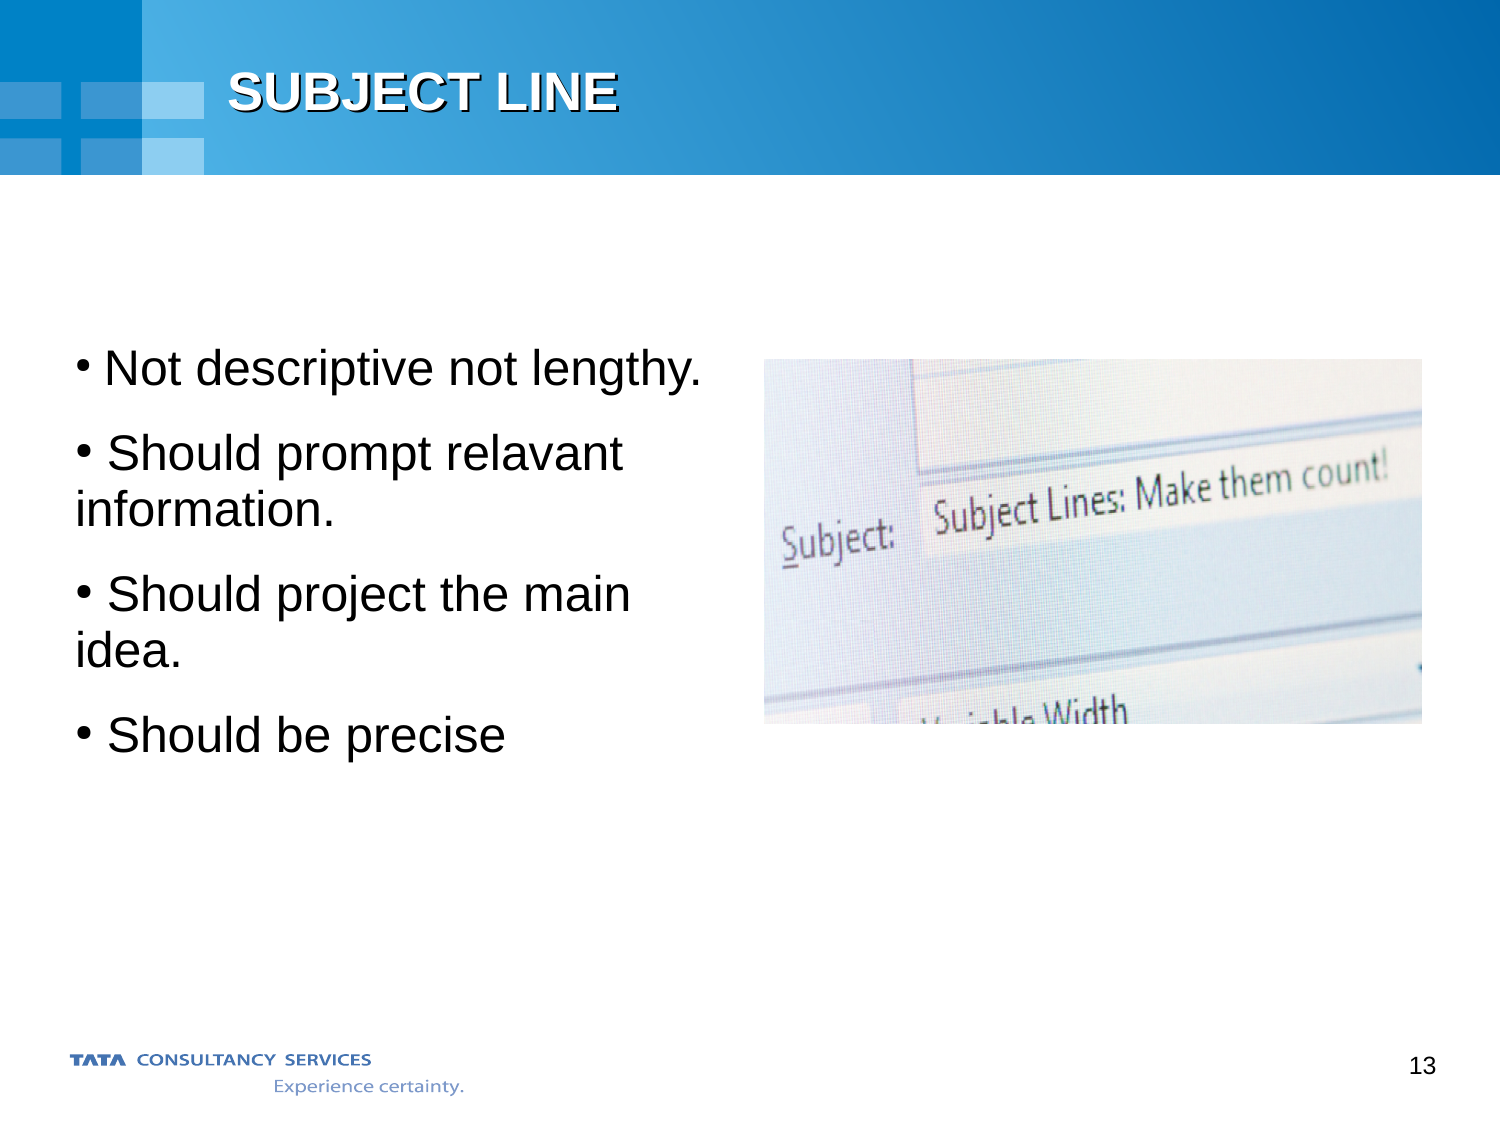

# SUBJECT LINE
 Not descriptive not lengthy.
 Should prompt relavant information.
 Should project the main idea.
 Should be precise